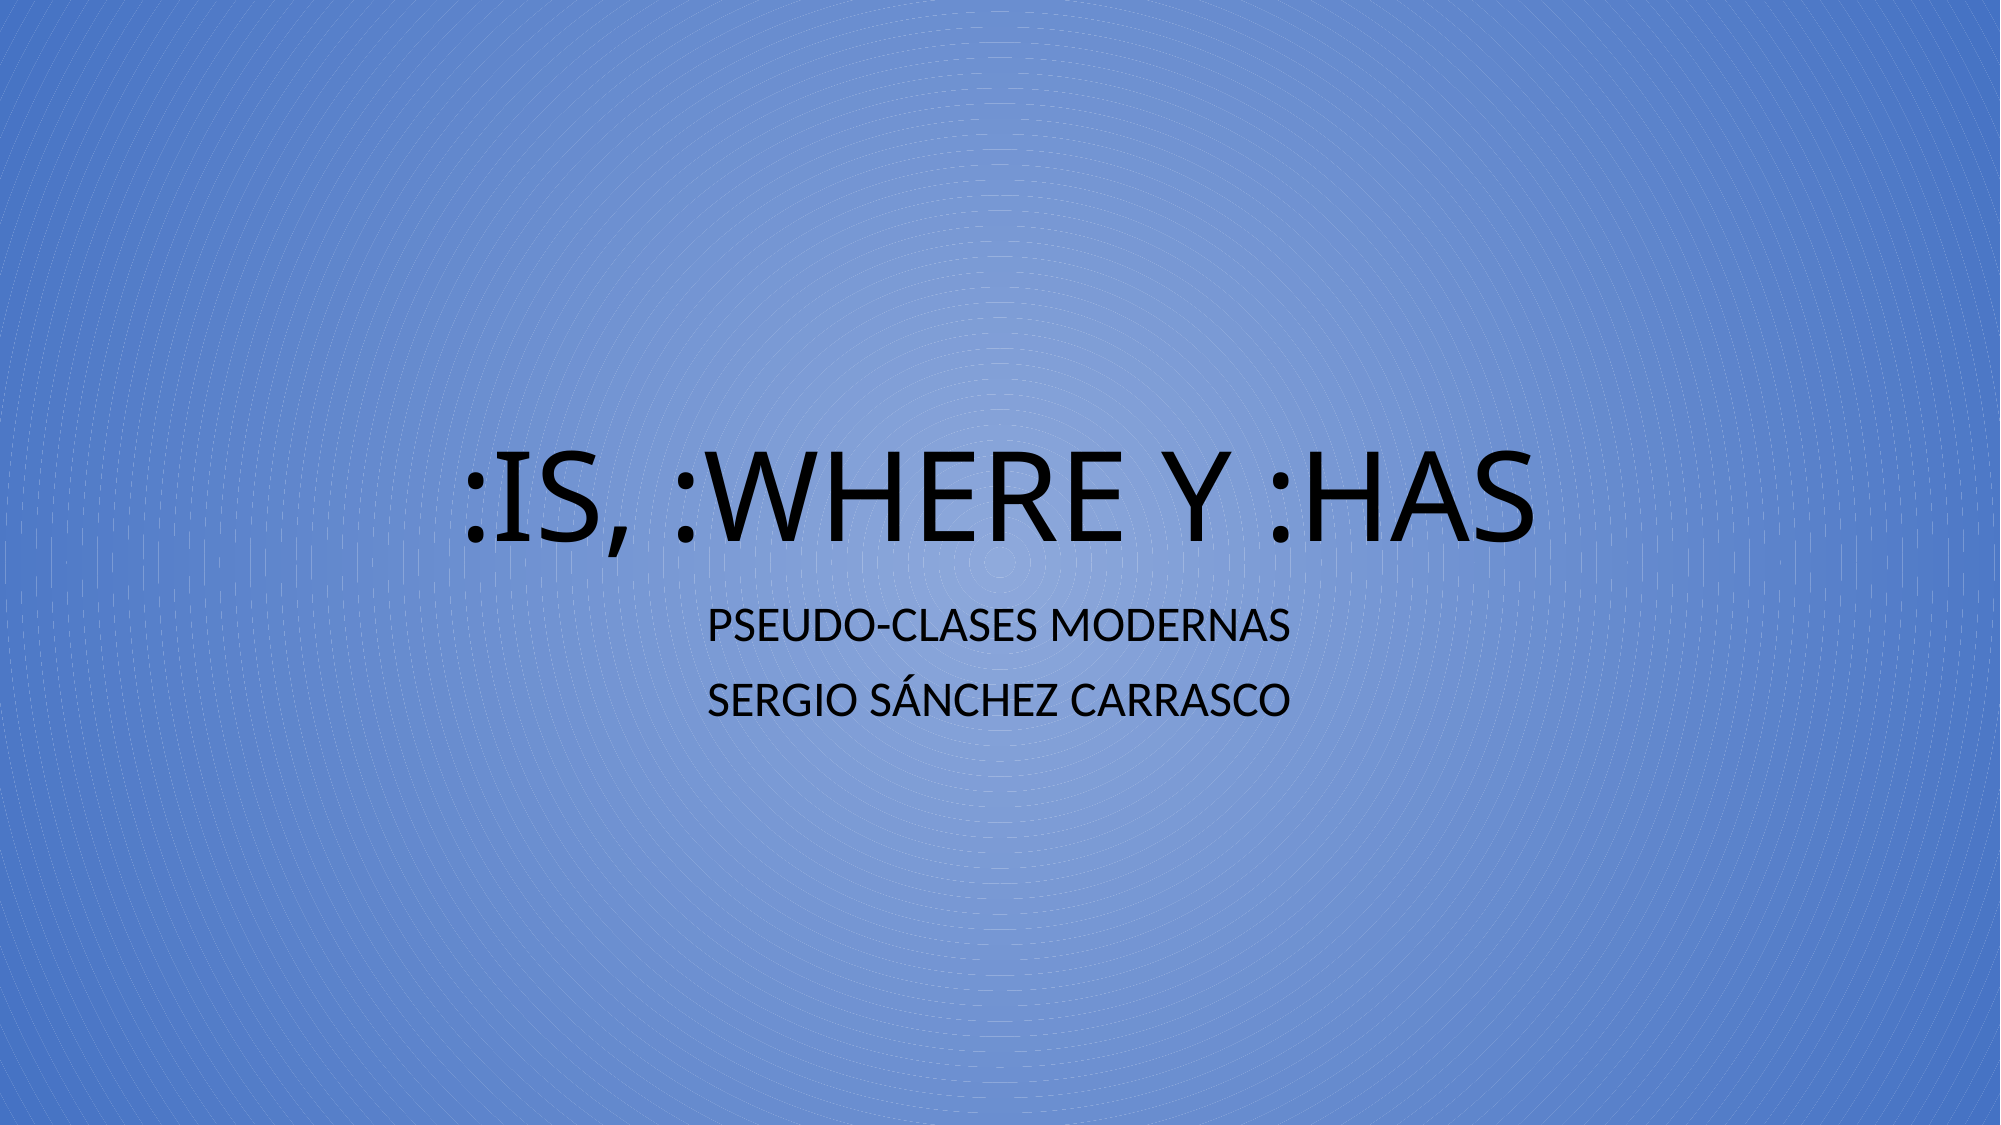

# :IS, :WHERE Y :HAS
PSEUDO-CLASES MODERNAS
SERGIO SÁNCHEZ CARRASCO